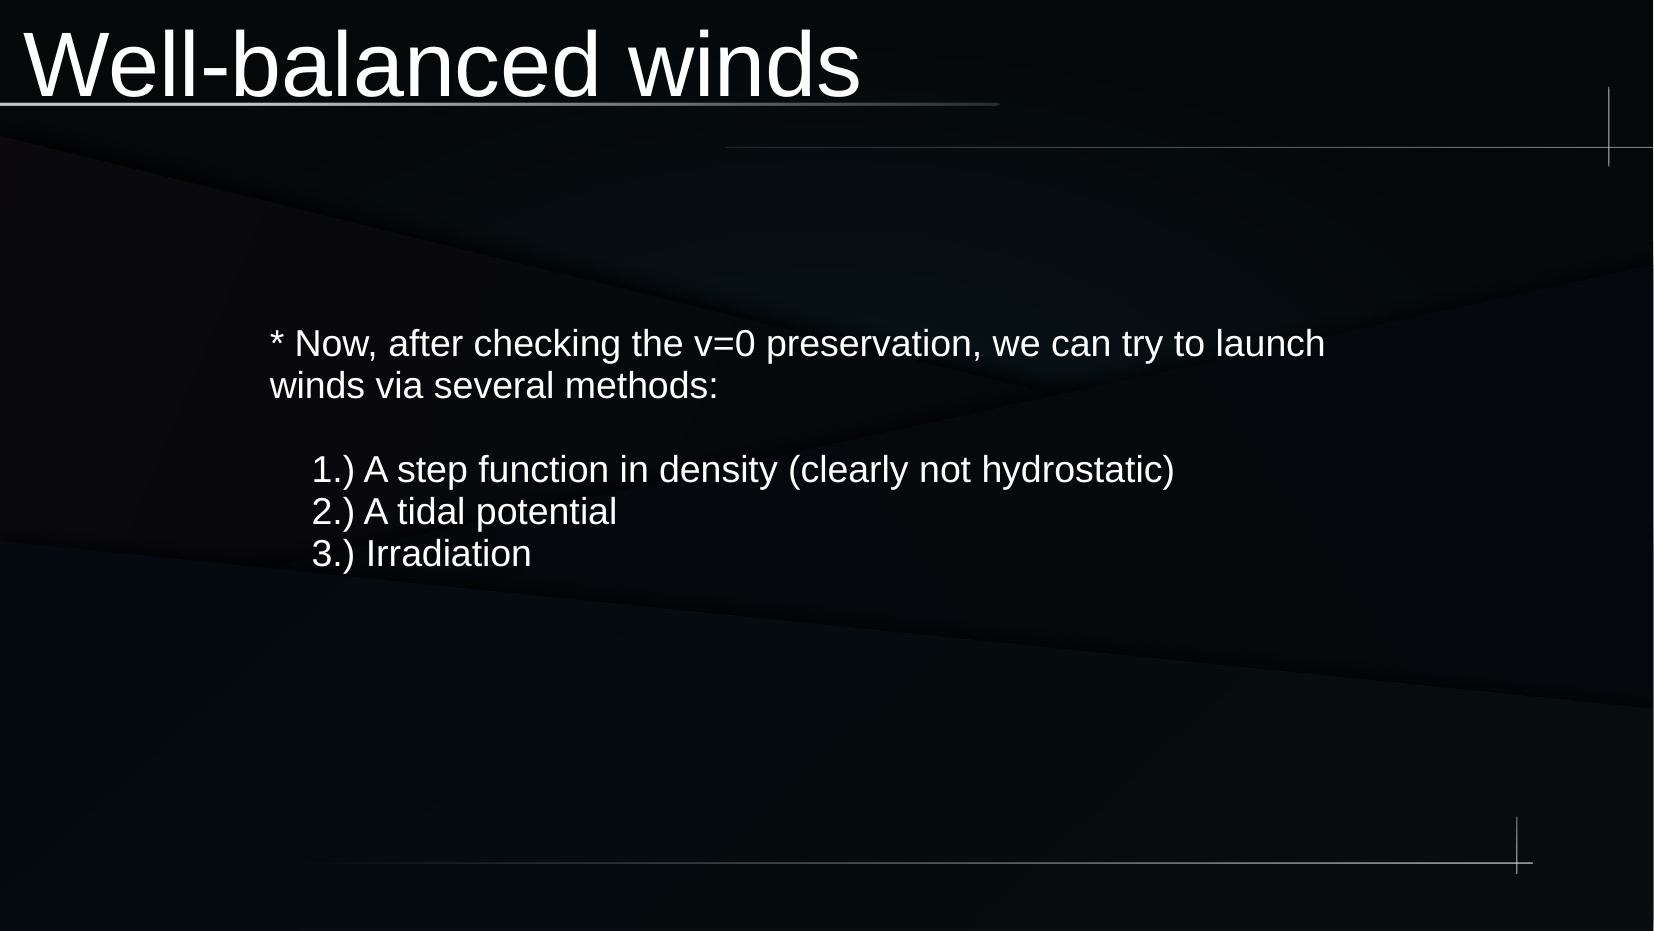

# Well-balanced winds
* Now, after checking the v=0 preservation, we can try to launch winds via several methods:
 1.) A step function in density (clearly not hydrostatic)
 2.) A tidal potential
 3.) Irradiation